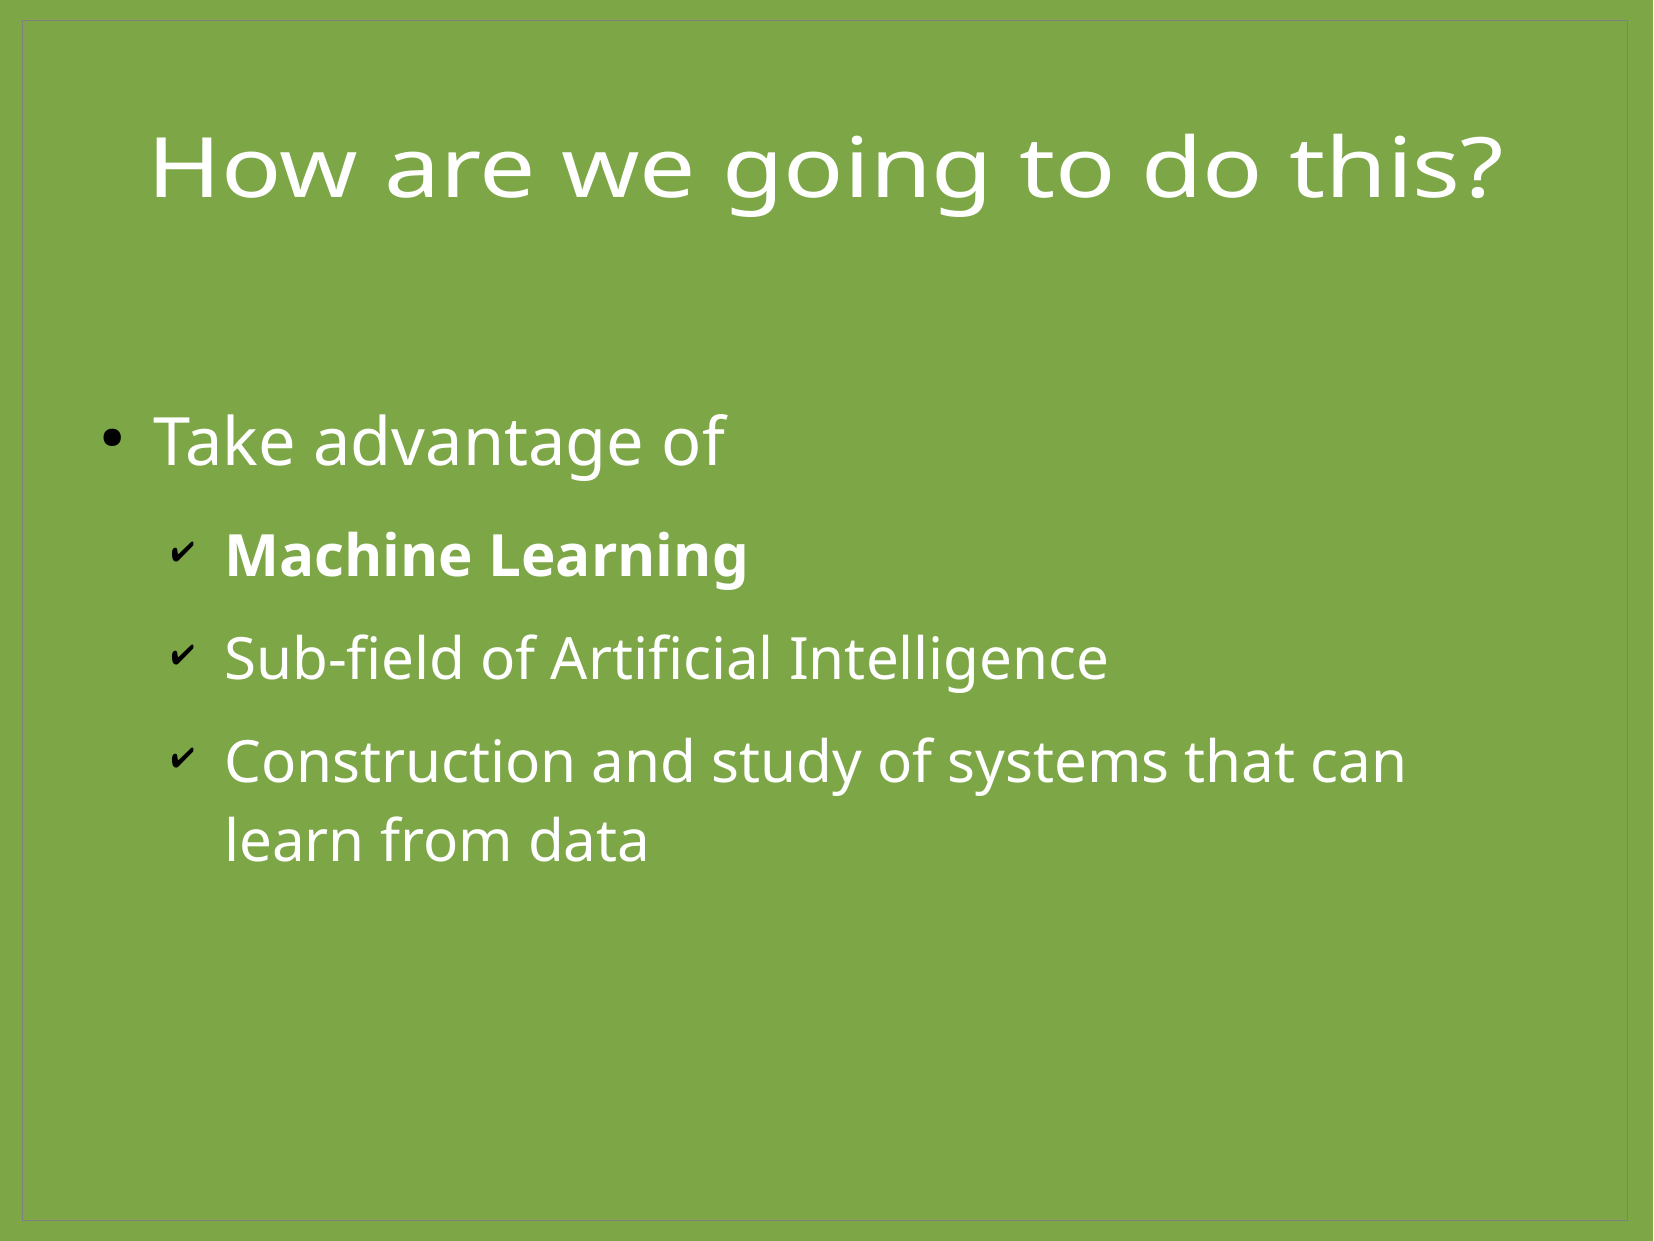

# How are we going to do this?
Take advantage of
Machine Learning
Sub-field of Artificial Intelligence
Construction and study of systems that can learn from data